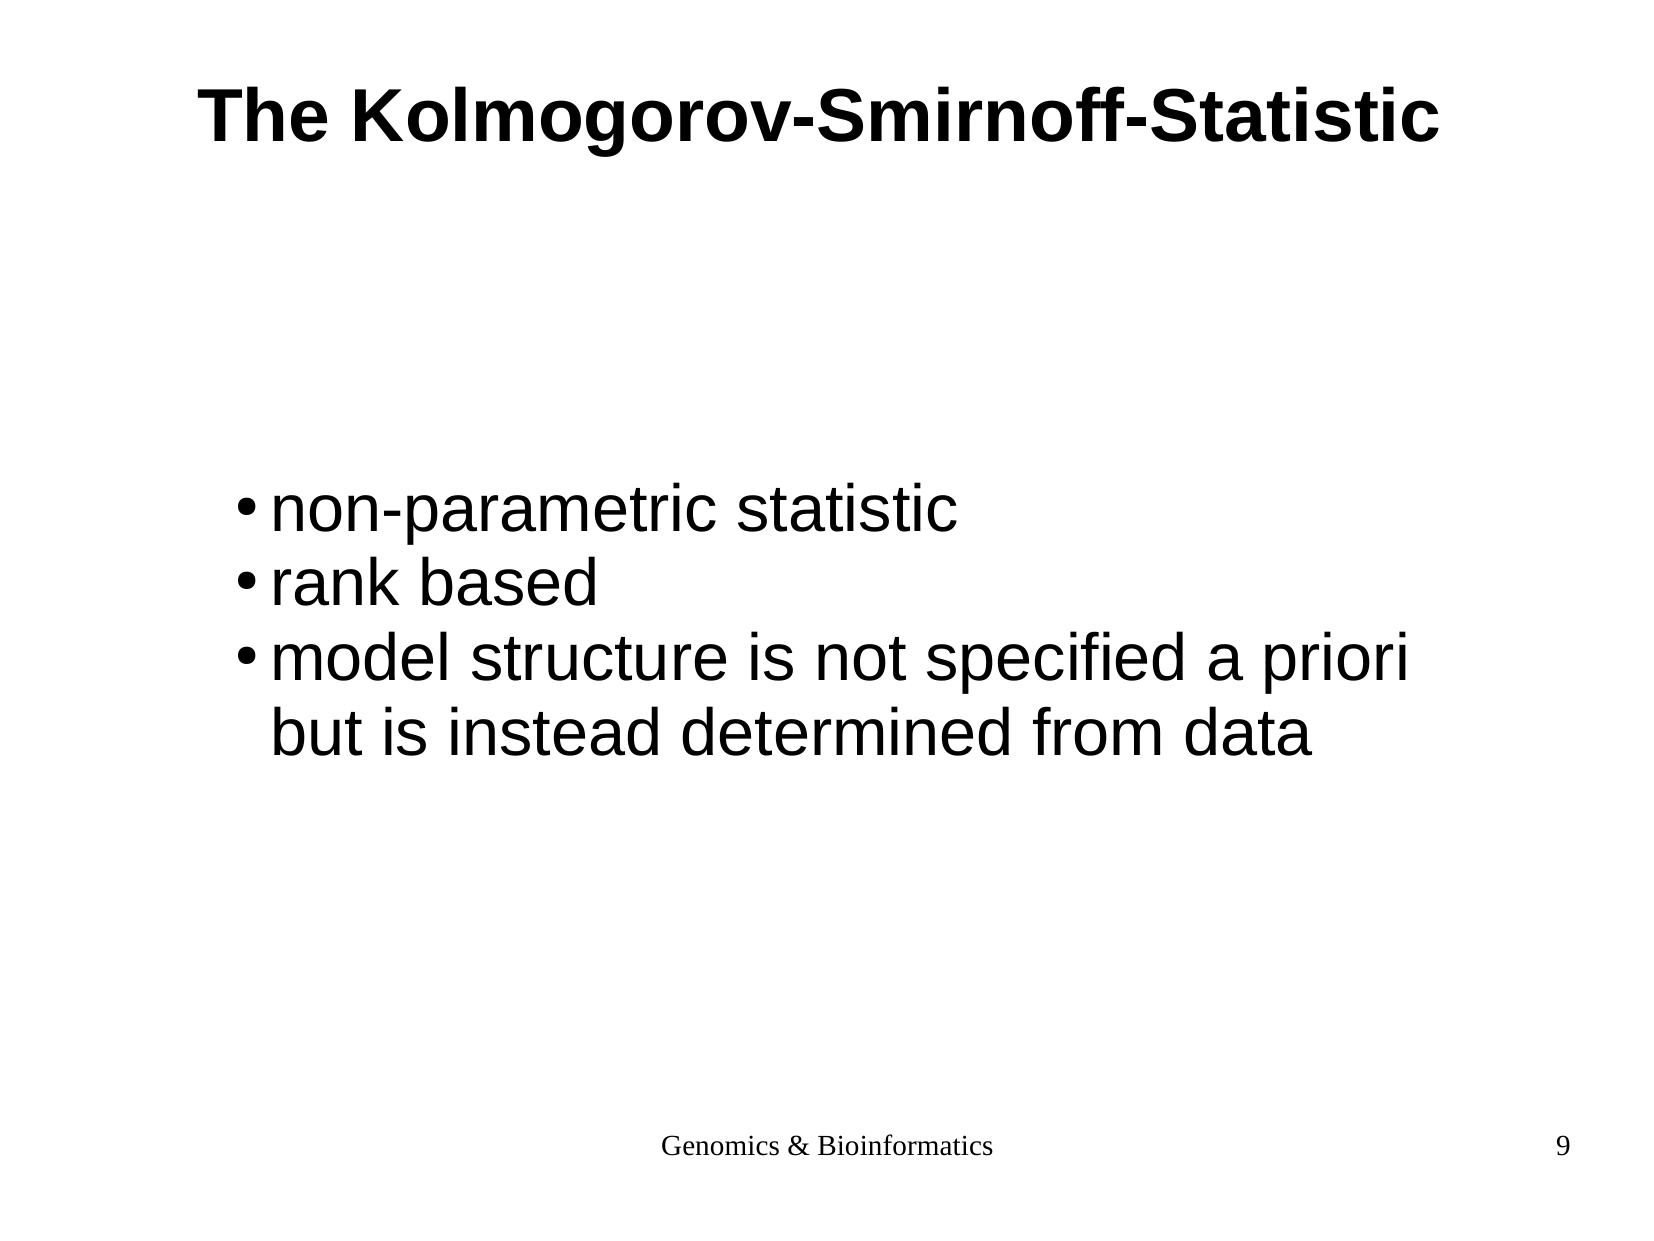

The Kolmogorov-Smirnoff-Statistic
non-parametric statistic
rank based
model structure is not specified a priori but is instead determined from data
Genomics & Bioinformatics
9